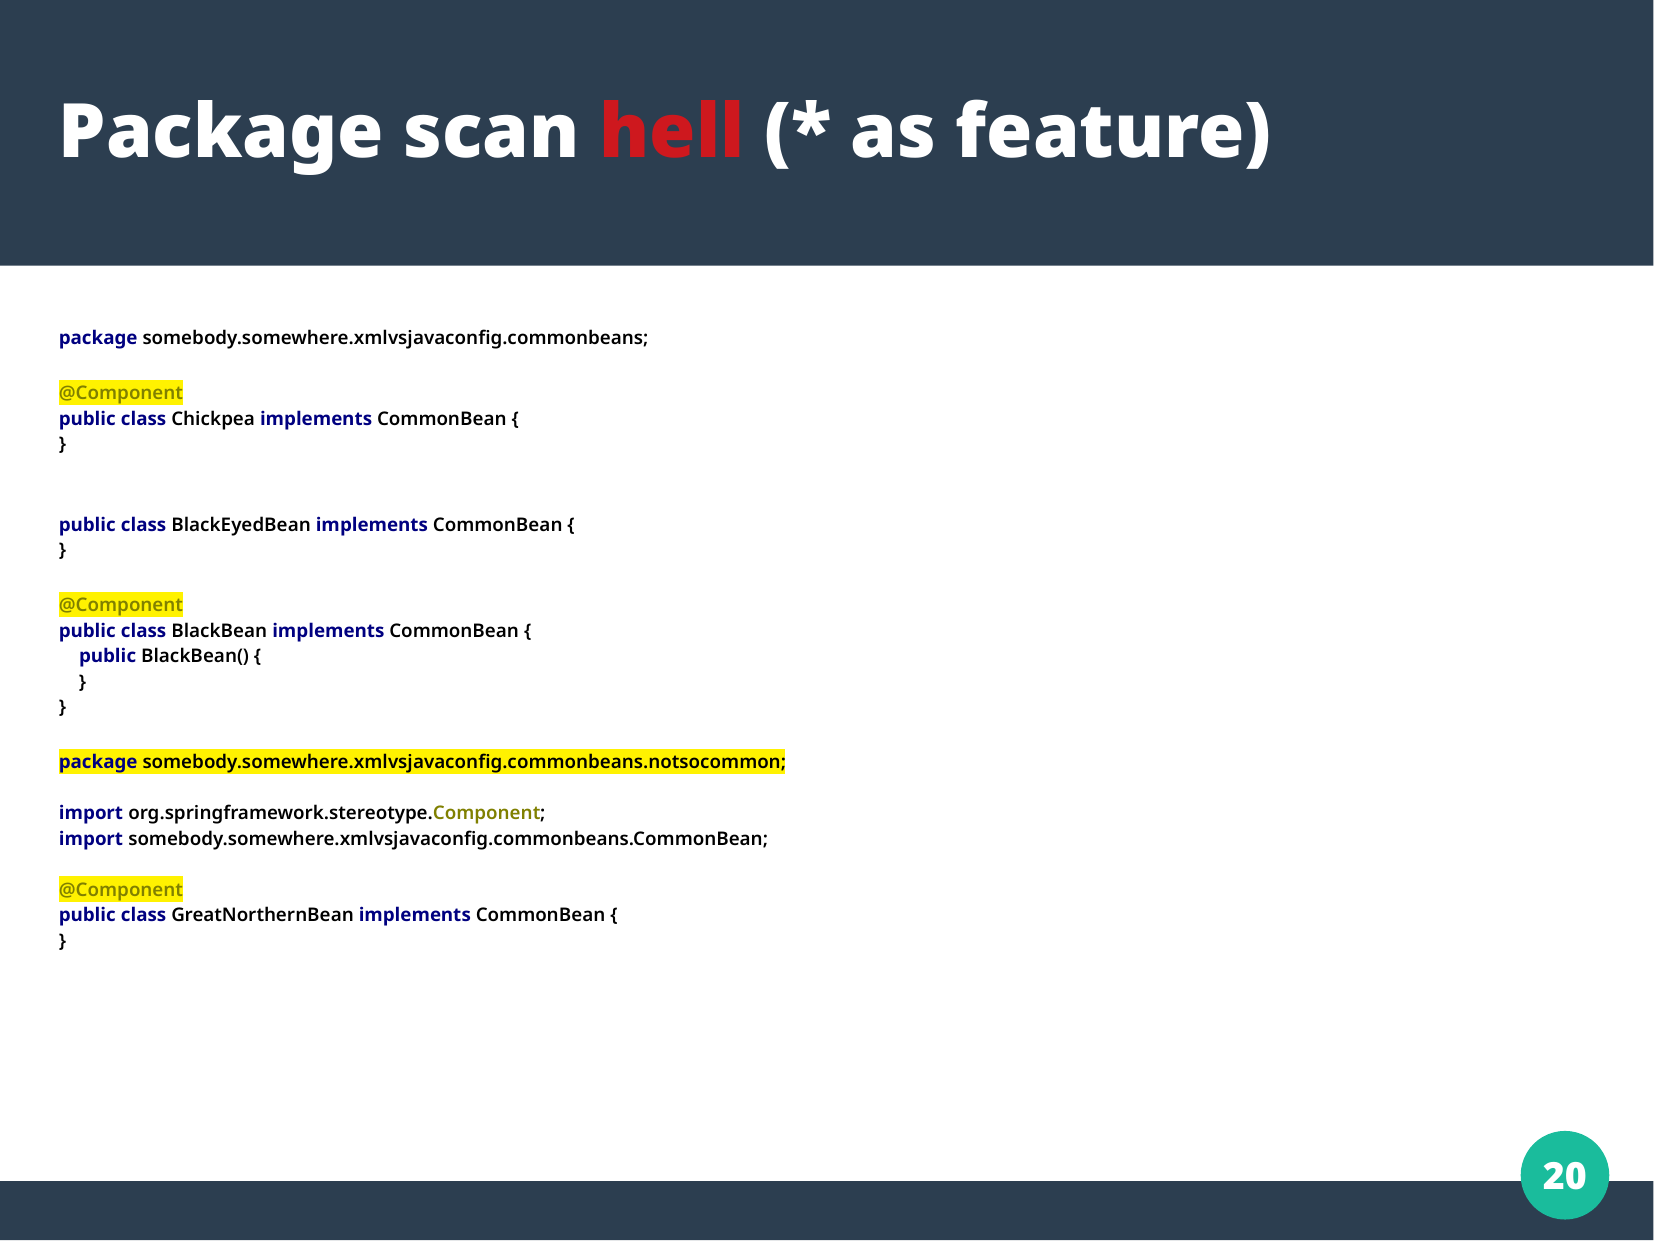

# Package scan hell (* as feature)
package somebody.somewhere.xmlvsjavaconfig.commonbeans;
@Component
public class Chickpea implements CommonBean {
}
public class BlackEyedBean implements CommonBean {
}
@Component
public class BlackBean implements CommonBean {
 public BlackBean() {
 }
}
package somebody.somewhere.xmlvsjavaconfig.commonbeans.notsocommon;
import org.springframework.stereotype.Component;
import somebody.somewhere.xmlvsjavaconfig.commonbeans.CommonBean;
@Component
public class GreatNorthernBean implements CommonBean {
}
20